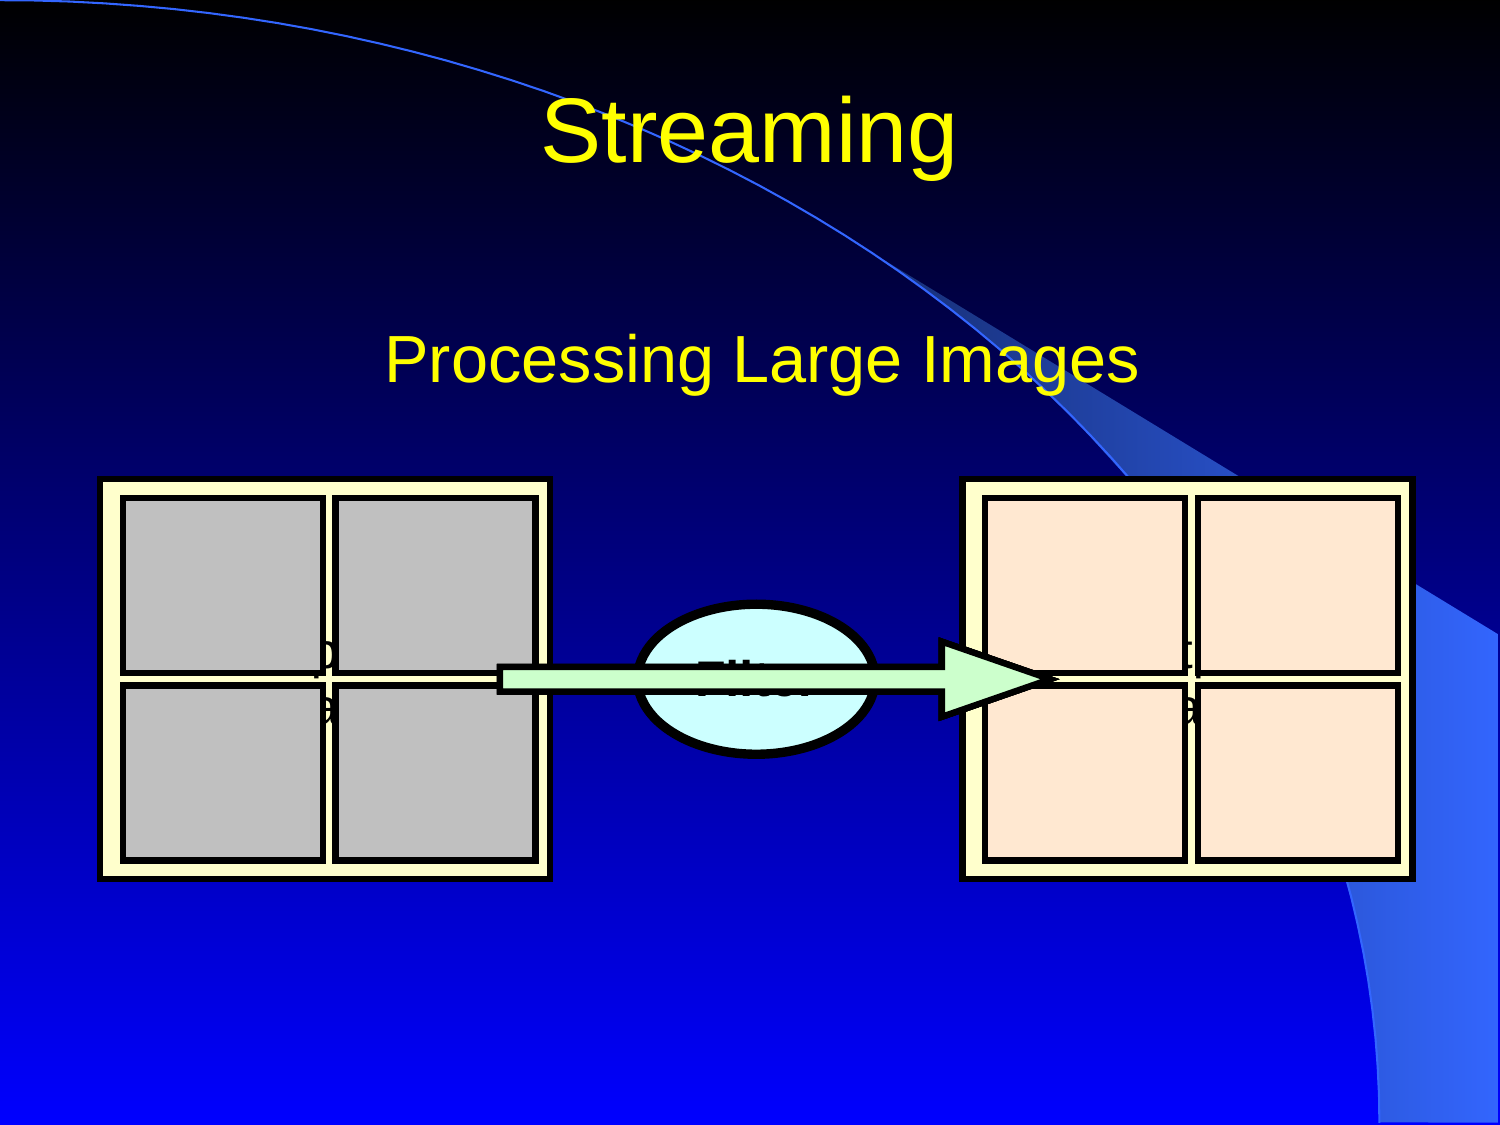

# Streaming
Processing Large Images
Input
Image
Output
Image
Filter